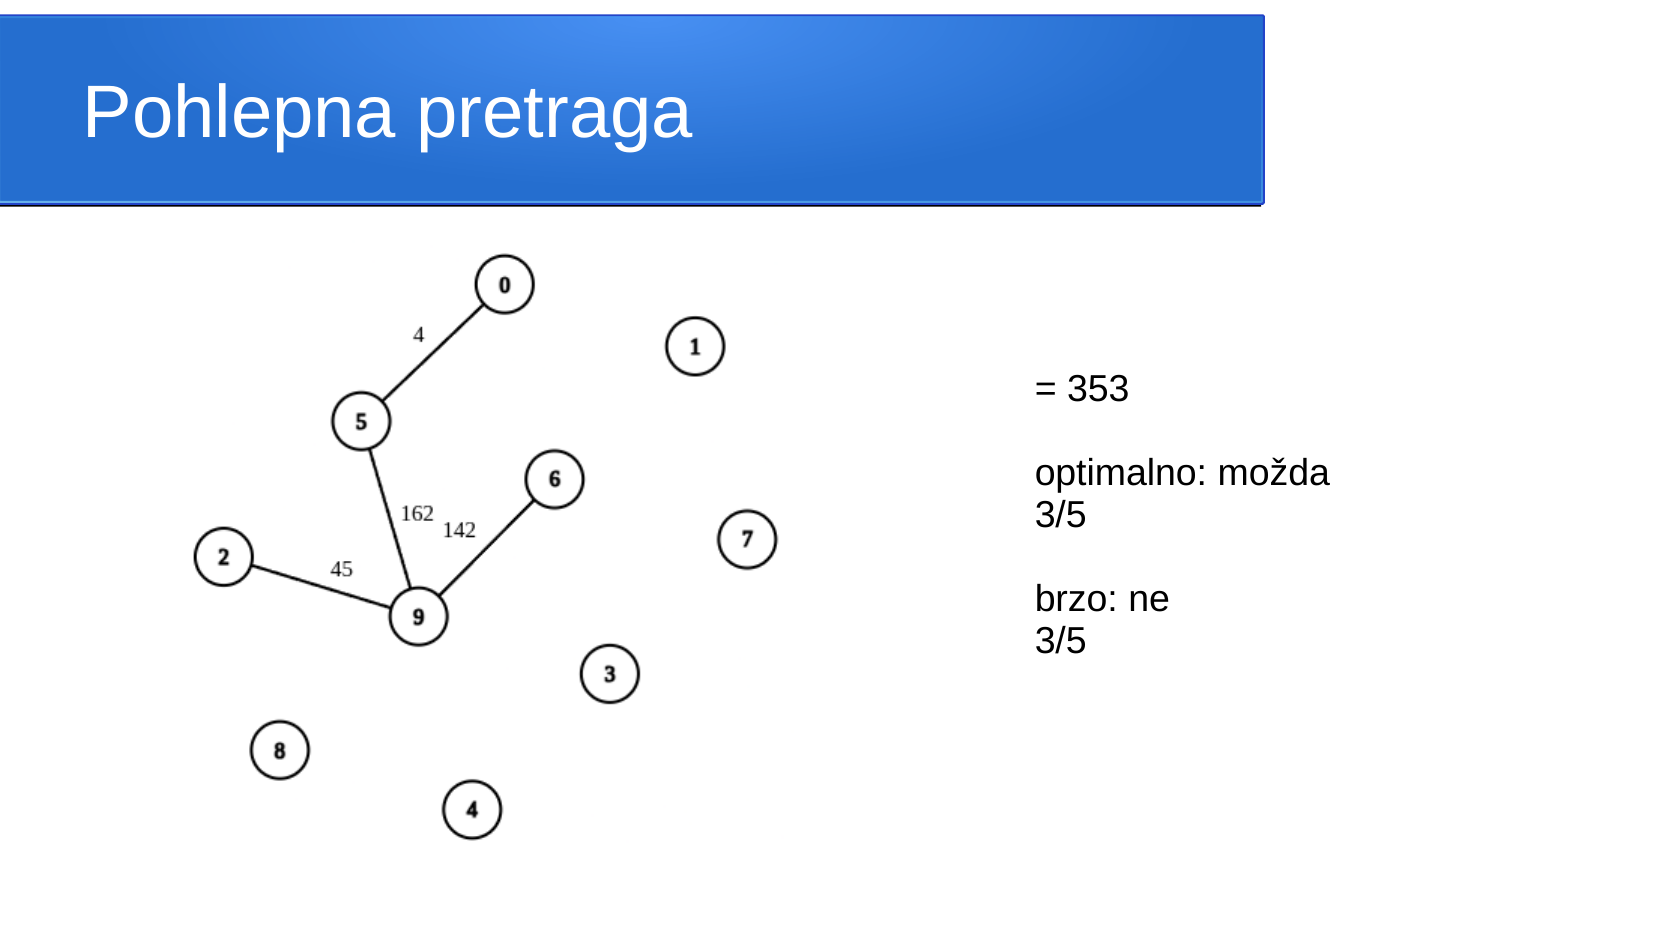

# Pohlepna pretraga
= 353
optimalno: možda
3/5
brzo: ne
3/5